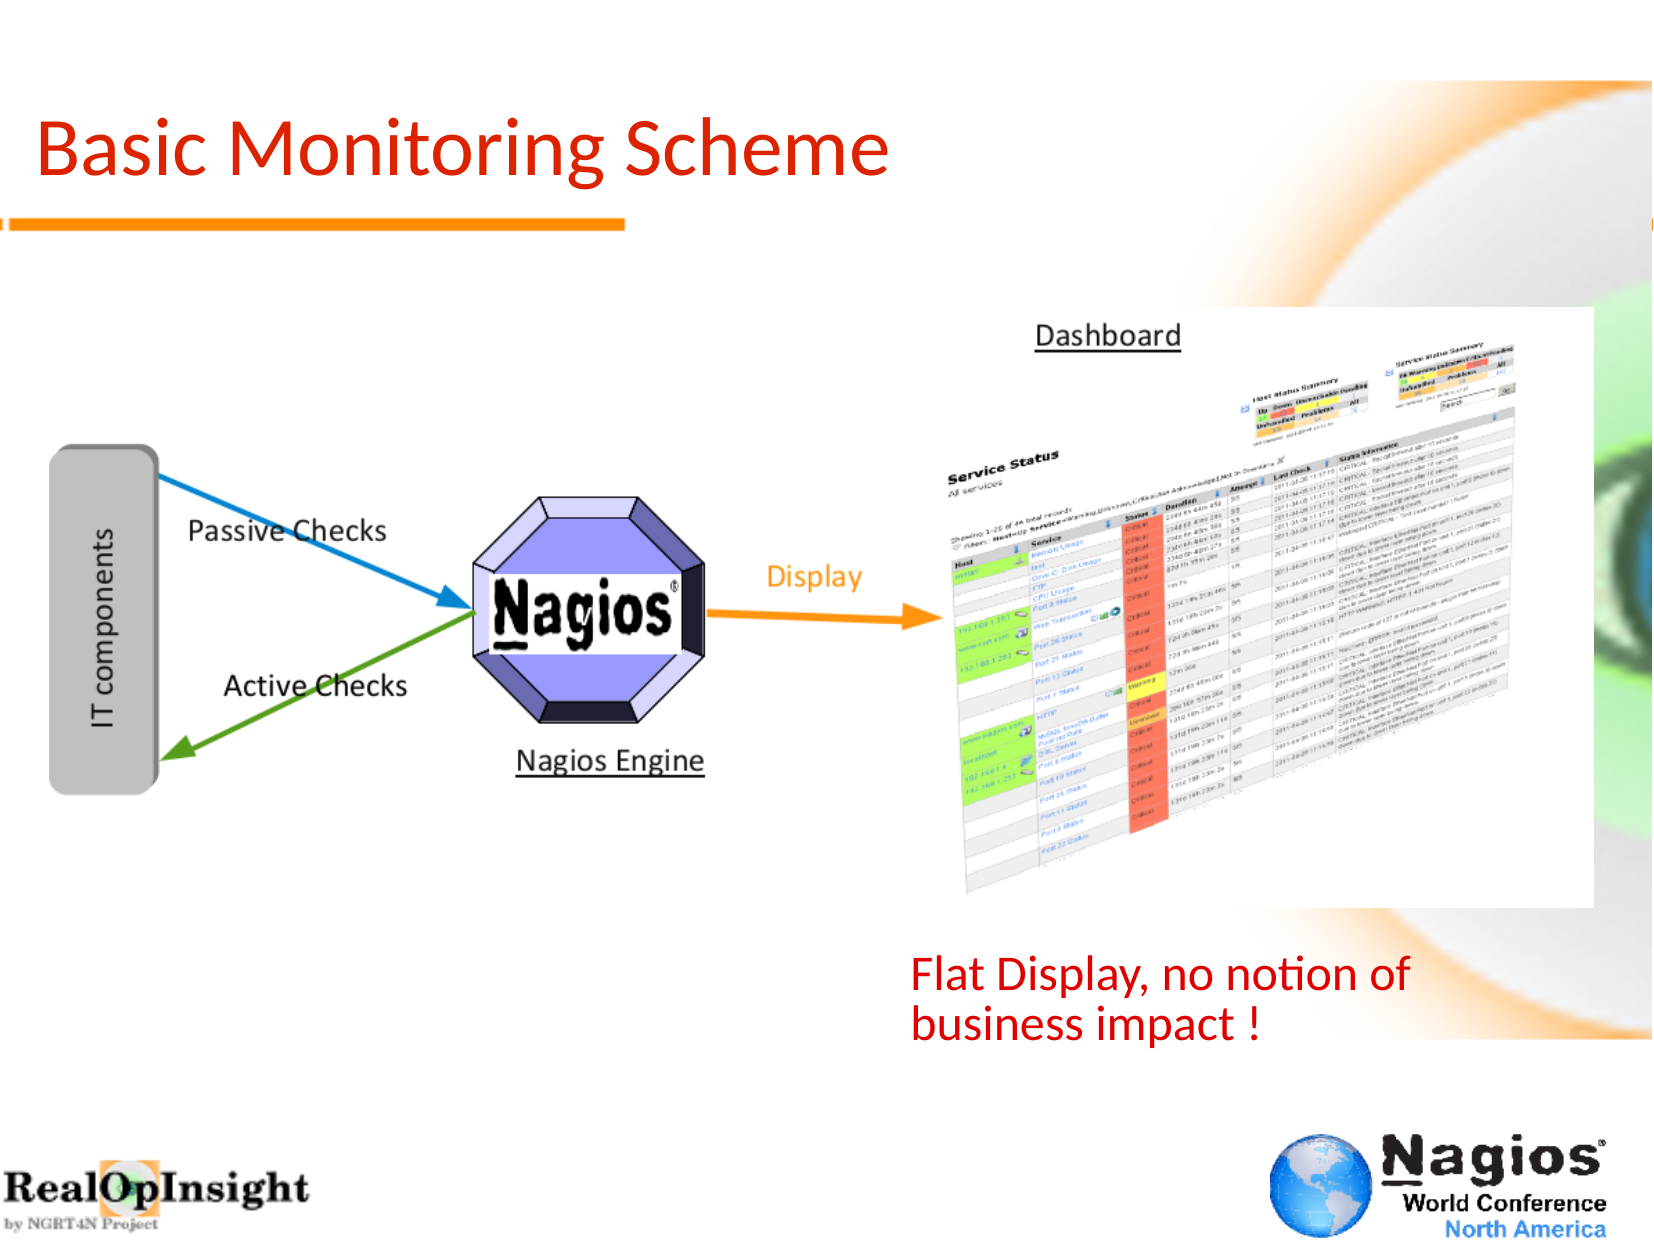

# Basic Monitoring Scheme
Flat Display, no notion of business impact !